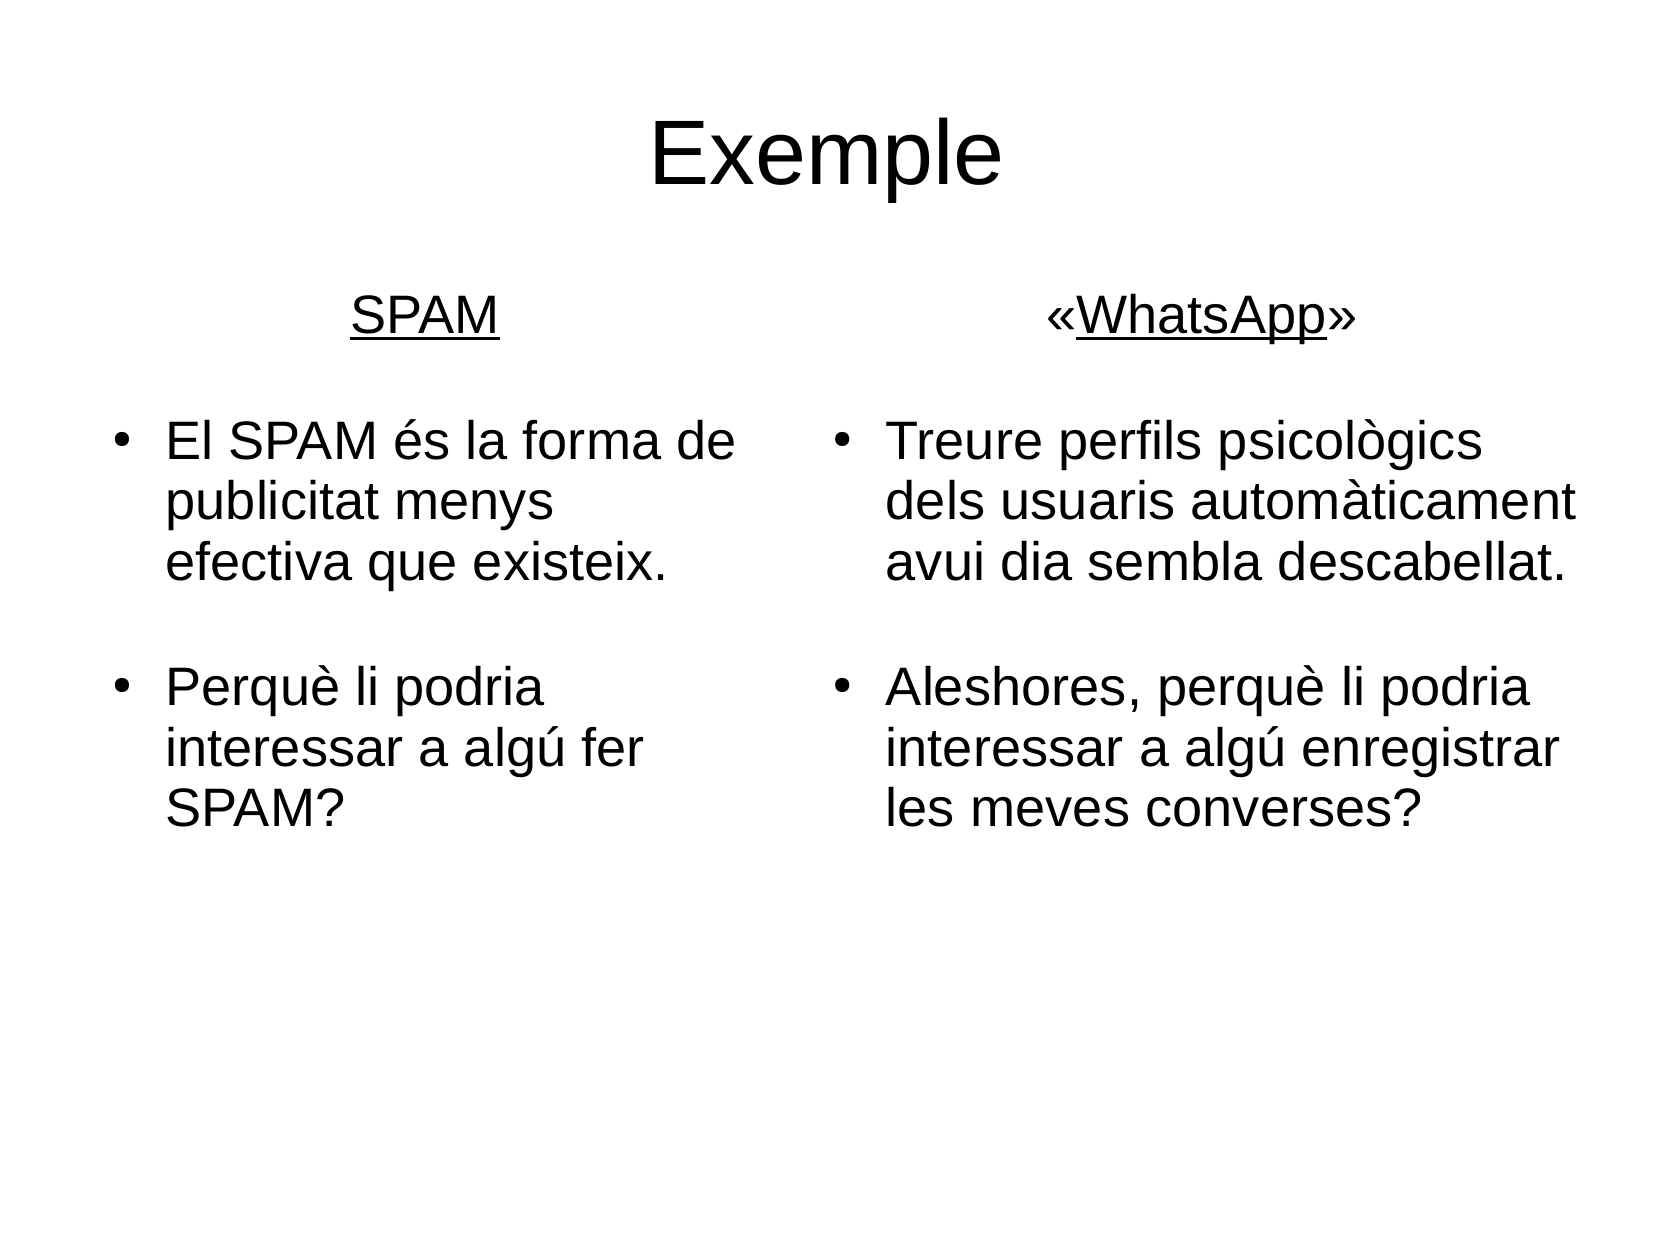

# Exemple
SPAM
El SPAM és la forma de publicitat menys efectiva que existeix.
Perquè li podria interessar a algú fer SPAM?
«WhatsApp»
Treure perfils psicològics dels usuaris automàticament avui dia sembla descabellat.
Aleshores, perquè li podria interessar a algú enregistrar les meves converses?